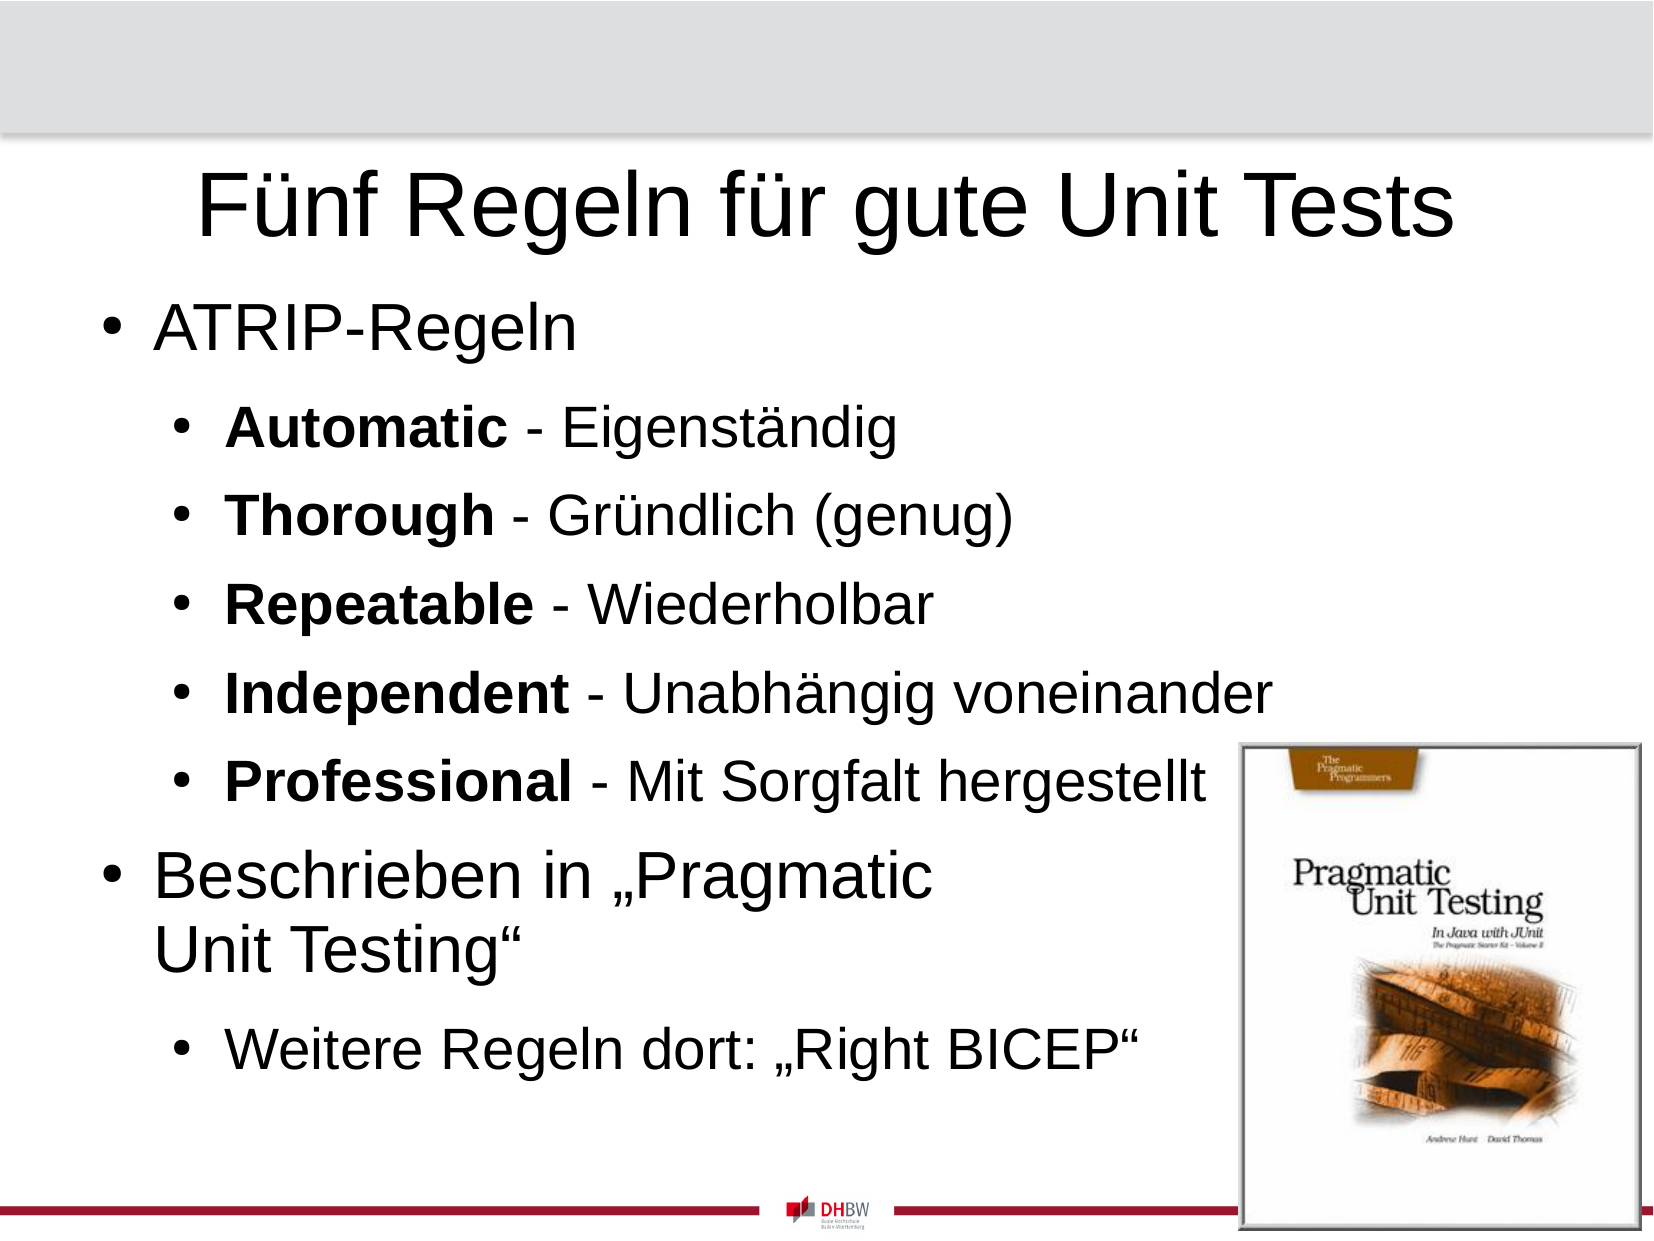

# Fünf Regeln für gute Unit Tests
ATRIP-Regeln
Automatic - Eigenständig
Thorough - Gründlich (genug)
Repeatable - Wiederholbar
Independent - Unabhängig voneinander
Professional - Mit Sorgfalt hergestellt
Beschrieben in „Pragmatic
Unit Testing“
Weitere Regeln dort: „Right BICEP“